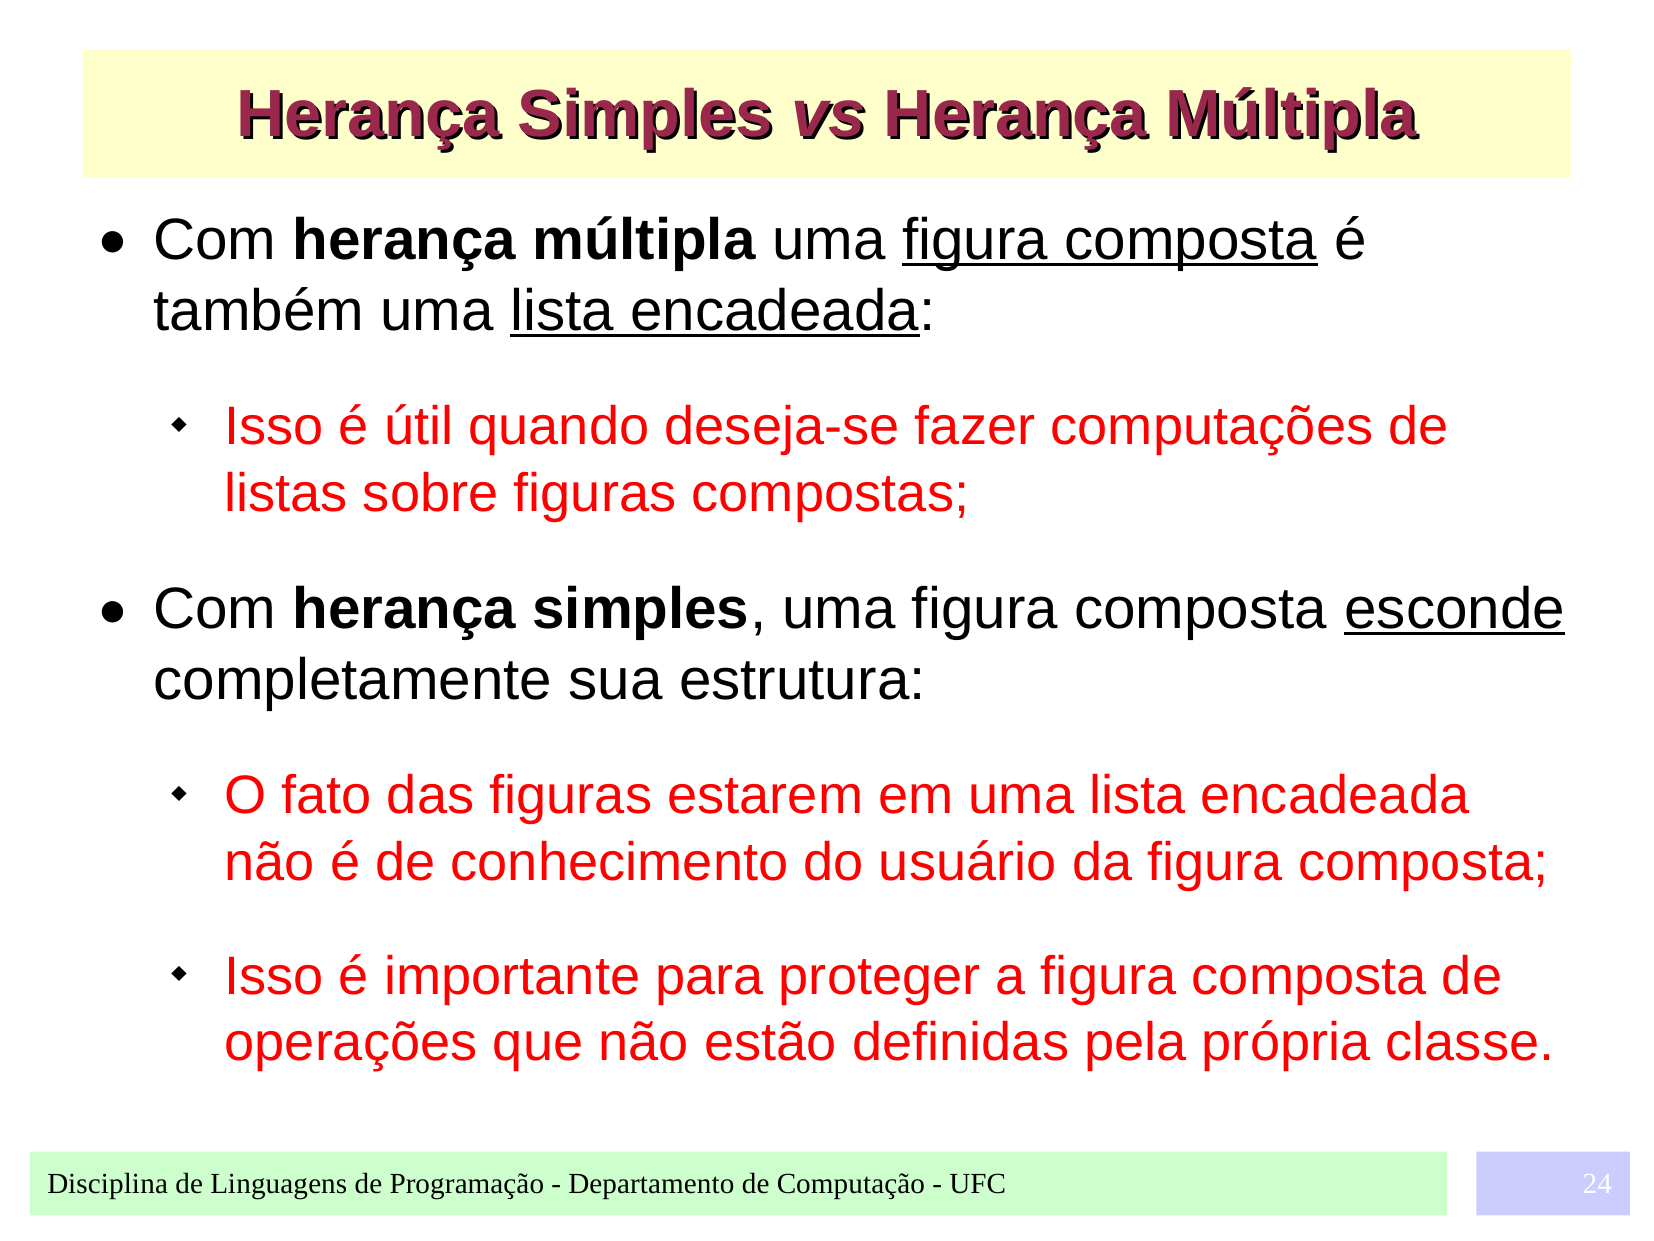

# Herança Simples vs Herança Múltipla
Com herança múltipla uma figura composta é também uma lista encadeada:
Isso é útil quando deseja-se fazer computações de listas sobre figuras compostas;
Com herança simples, uma figura composta esconde completamente sua estrutura:
O fato das figuras estarem em uma lista encadeada não é de conhecimento do usuário da figura composta;
Isso é importante para proteger a figura composta de operações que não estão definidas pela própria classe.
Disciplina de Linguagens de Programação - Departamento de Computação - UFC
24